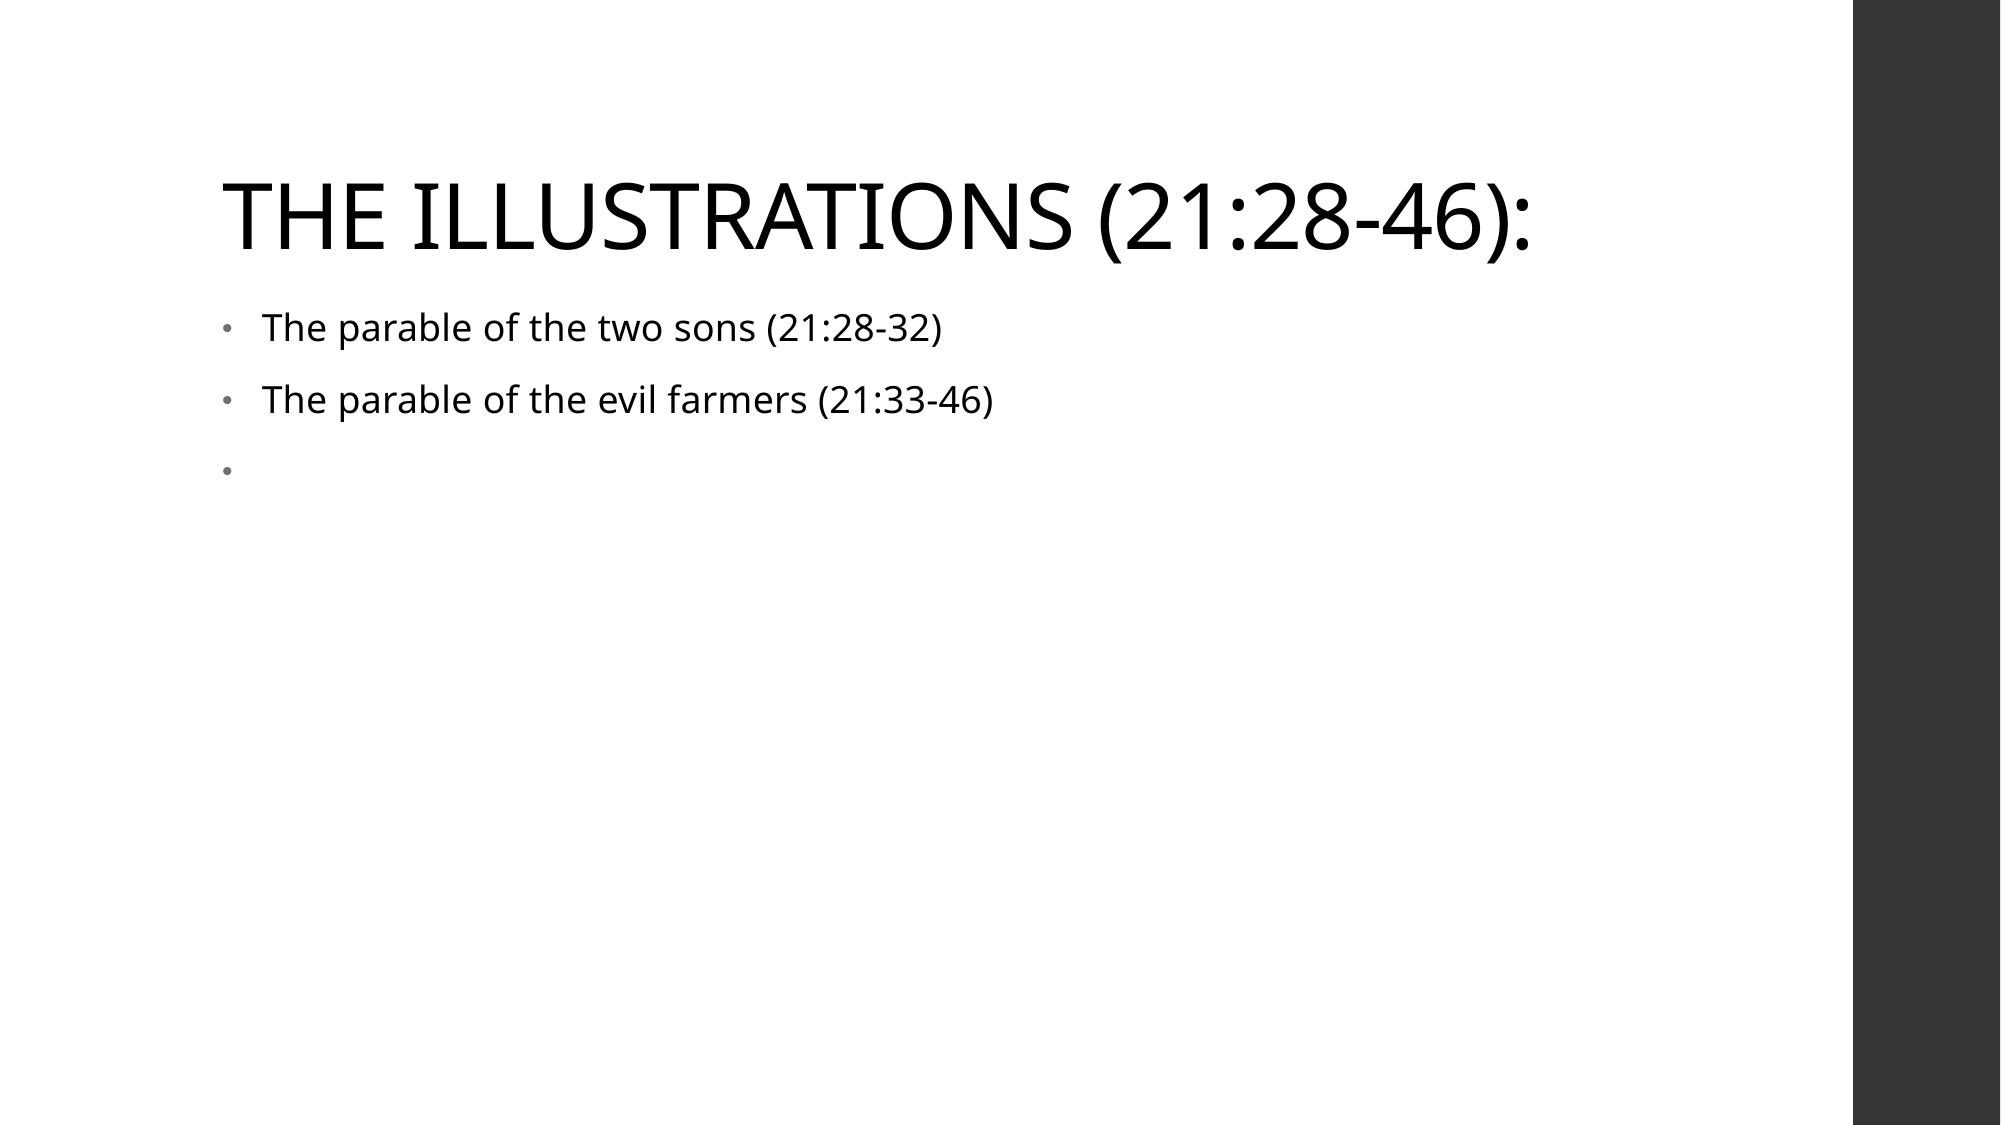

# THE ILLUSTRATIONS (21:28-46):
 The parable of the two sons (21:28-32)
 The parable of the evil farmers (21:33-46)